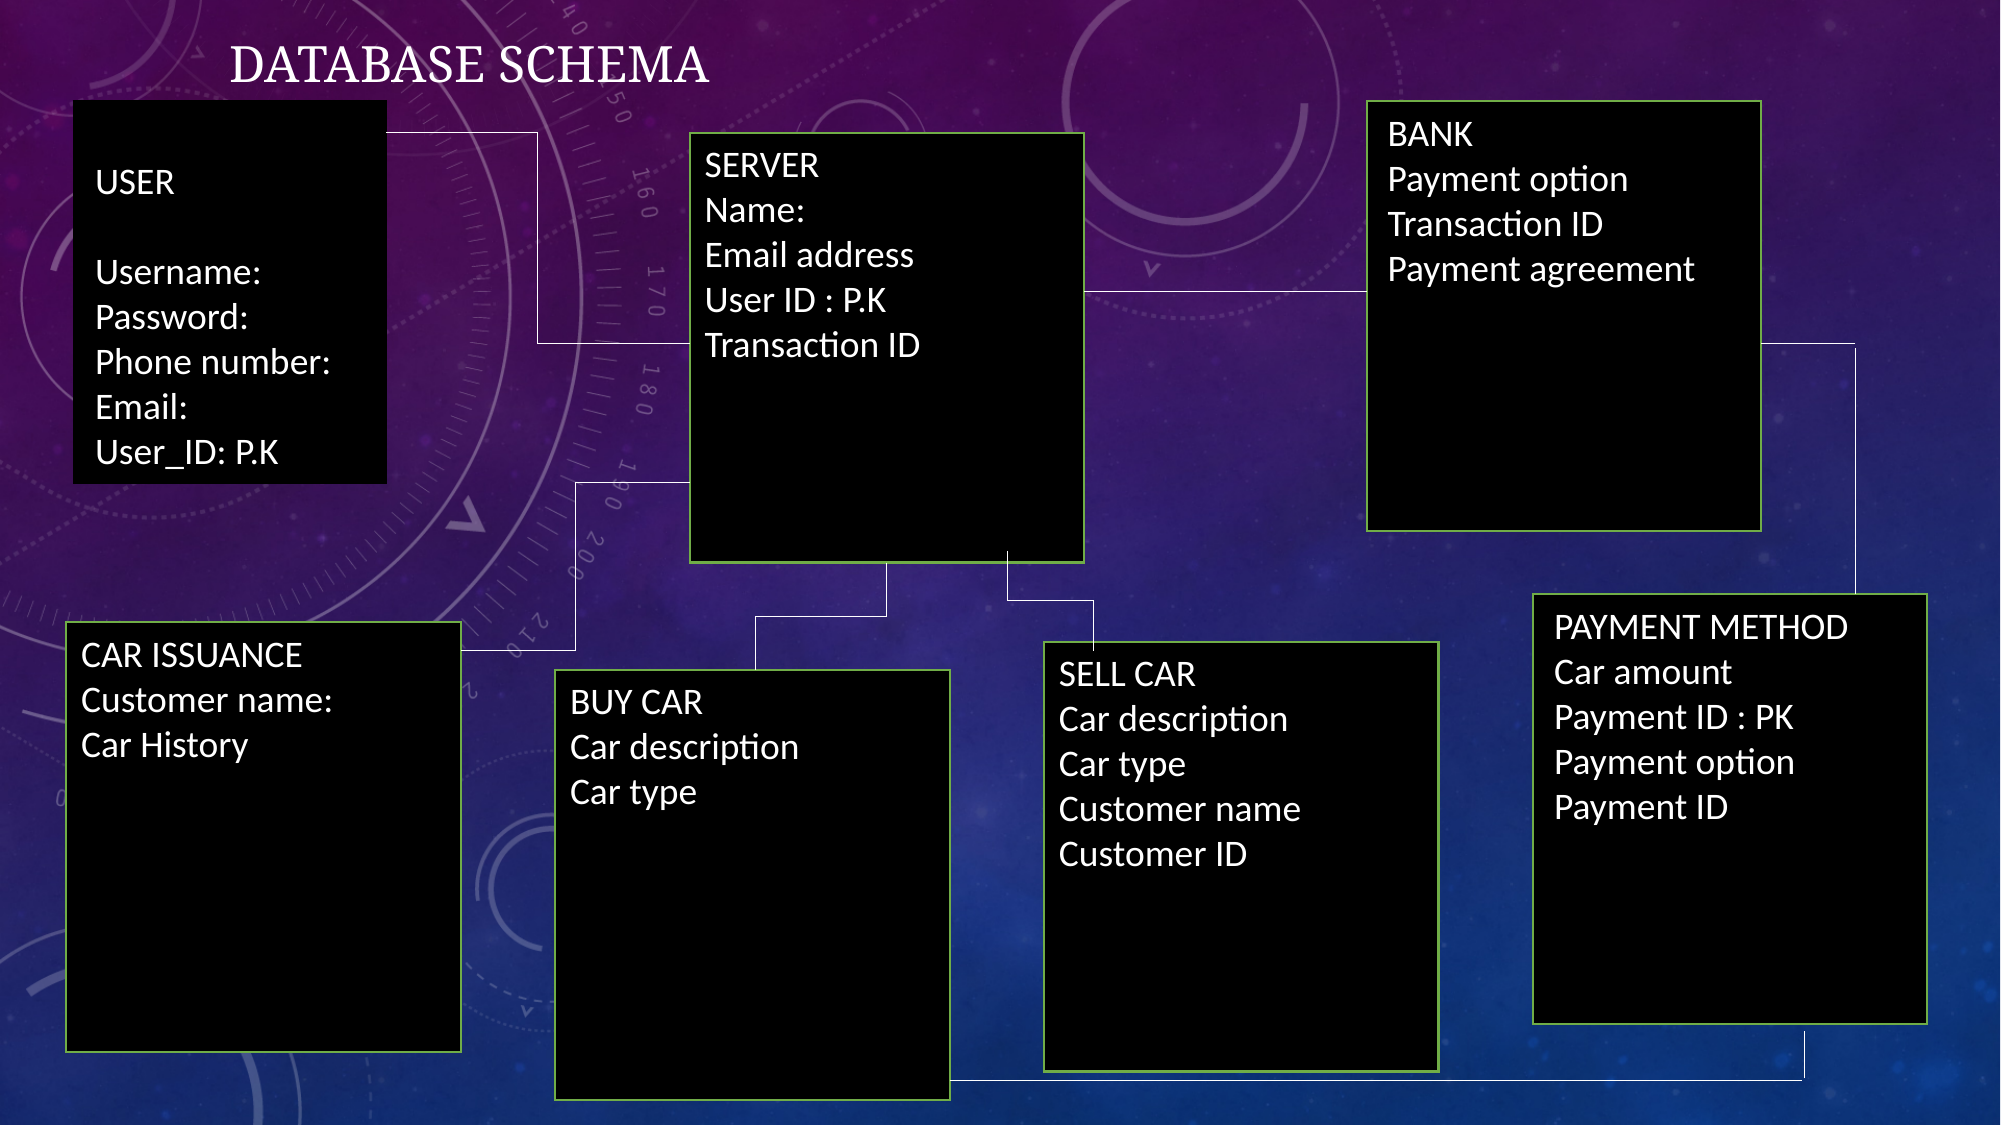

DATABASE SCHEMA
USER
Username:
Password:
Phone number:
Email:
User_ID: P.K
BANK
Payment option
Transaction ID
Payment agreement
SERVER
Name:
Email address
User ID : P.K
Transaction ID
PAYMENT METHOD
Car amount
Payment ID : PK
Payment option
Payment ID
CAR ISSUANCE
Customer name:
Car History
SELL CAR
Car description
Car type
Customer name
Customer ID
BUY CAR
Car description
Car type